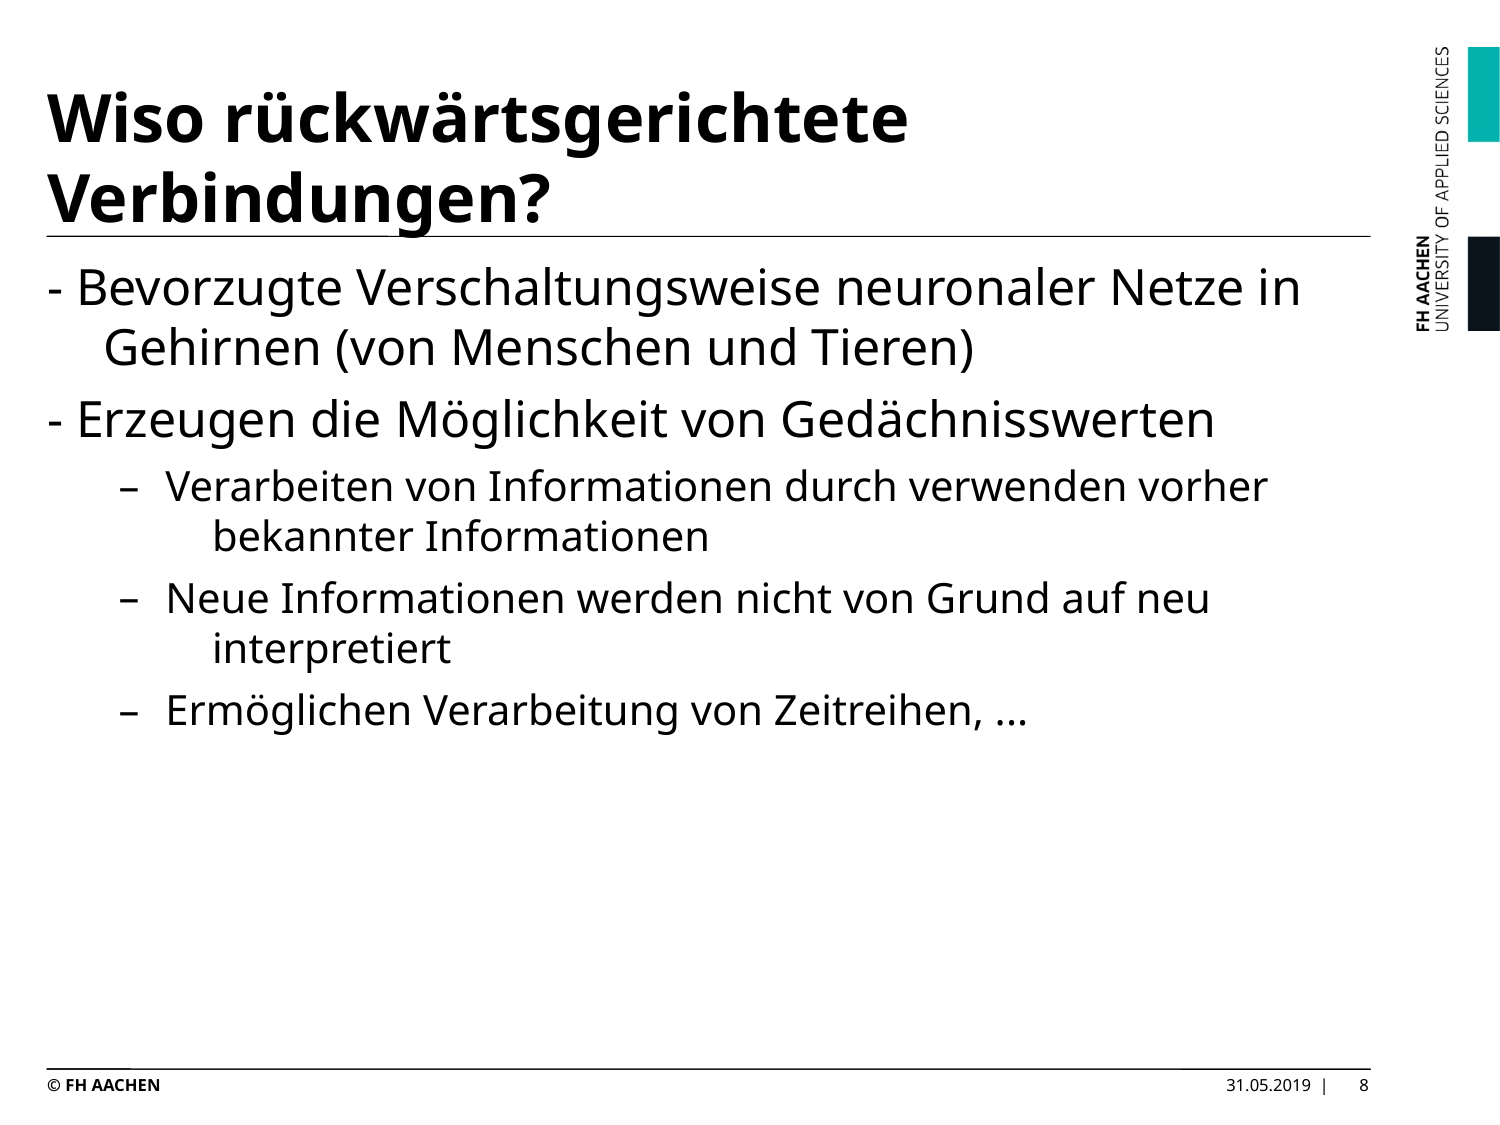

# Wiso rückwärtsgerichtete Verbindungen?
- Bevorzugte Verschaltungsweise neuronaler Netze in Gehirnen (von Menschen und Tieren)
- Erzeugen die Möglichkeit von Gedächnisswerten
Verarbeiten von Informationen durch verwenden vorher bekannter Informationen
Neue Informationen werden nicht von Grund auf neu interpretiert
Ermöglichen Verarbeitung von Zeitreihen, ...
31.05.2019
8